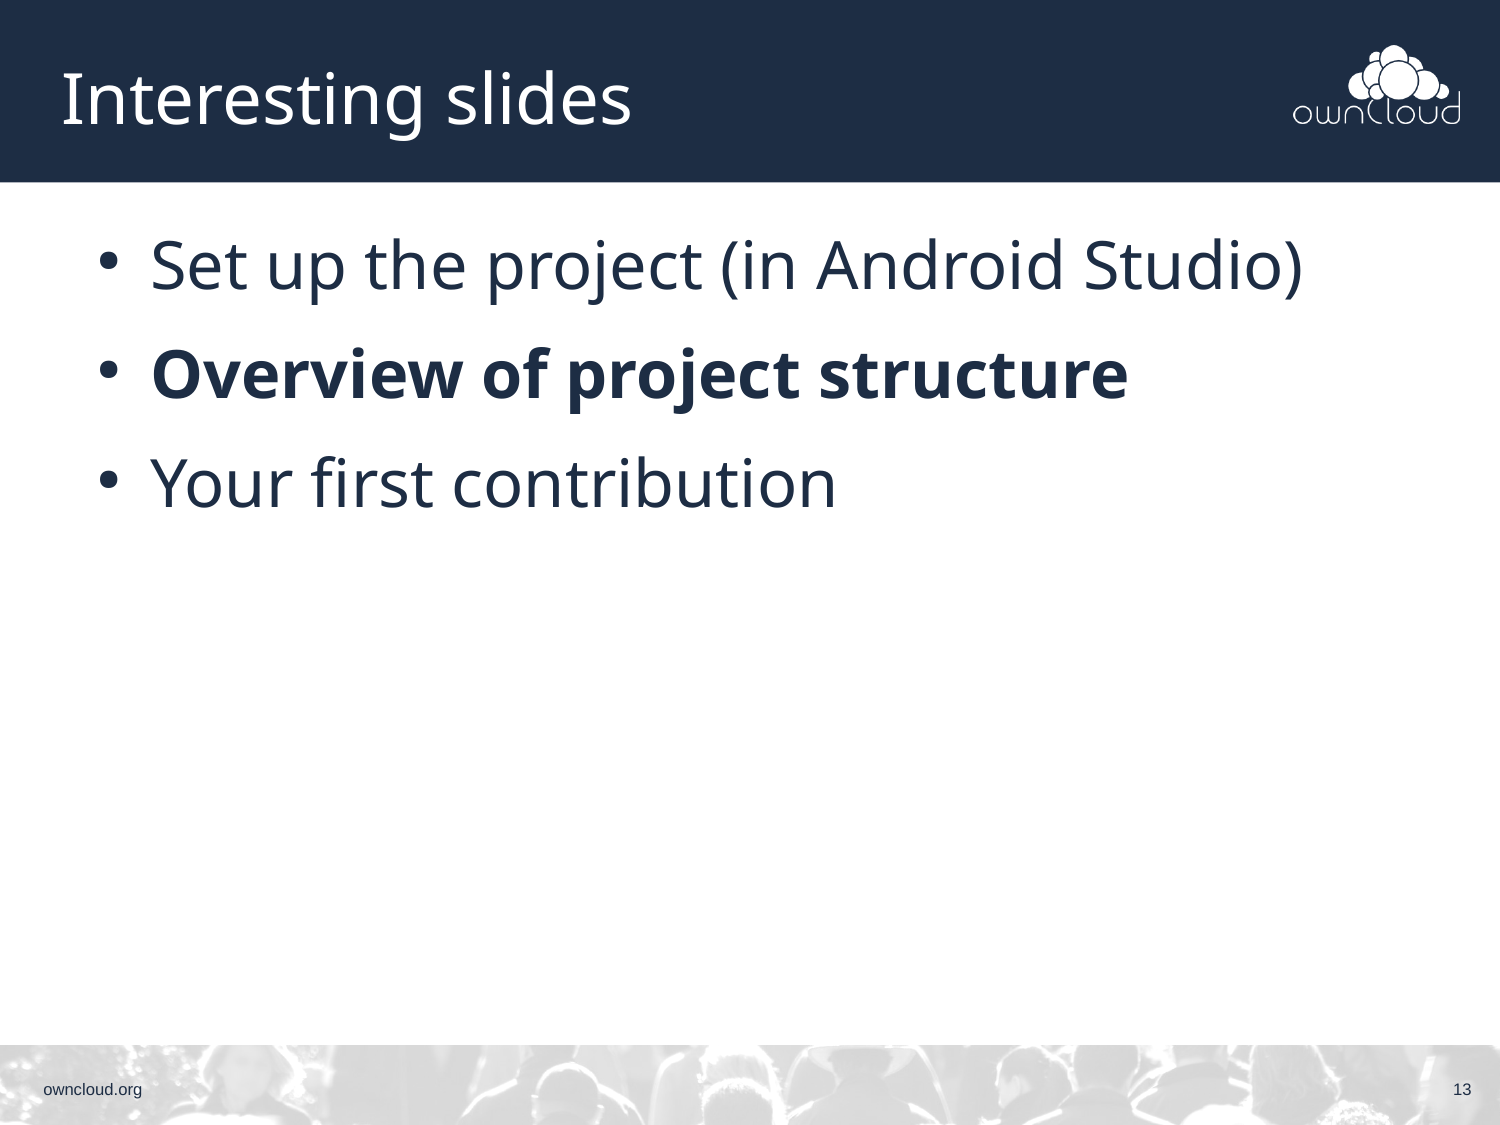

# Interesting slides
Set up the project (in Android Studio)
Overview of project structure
Your first contribution